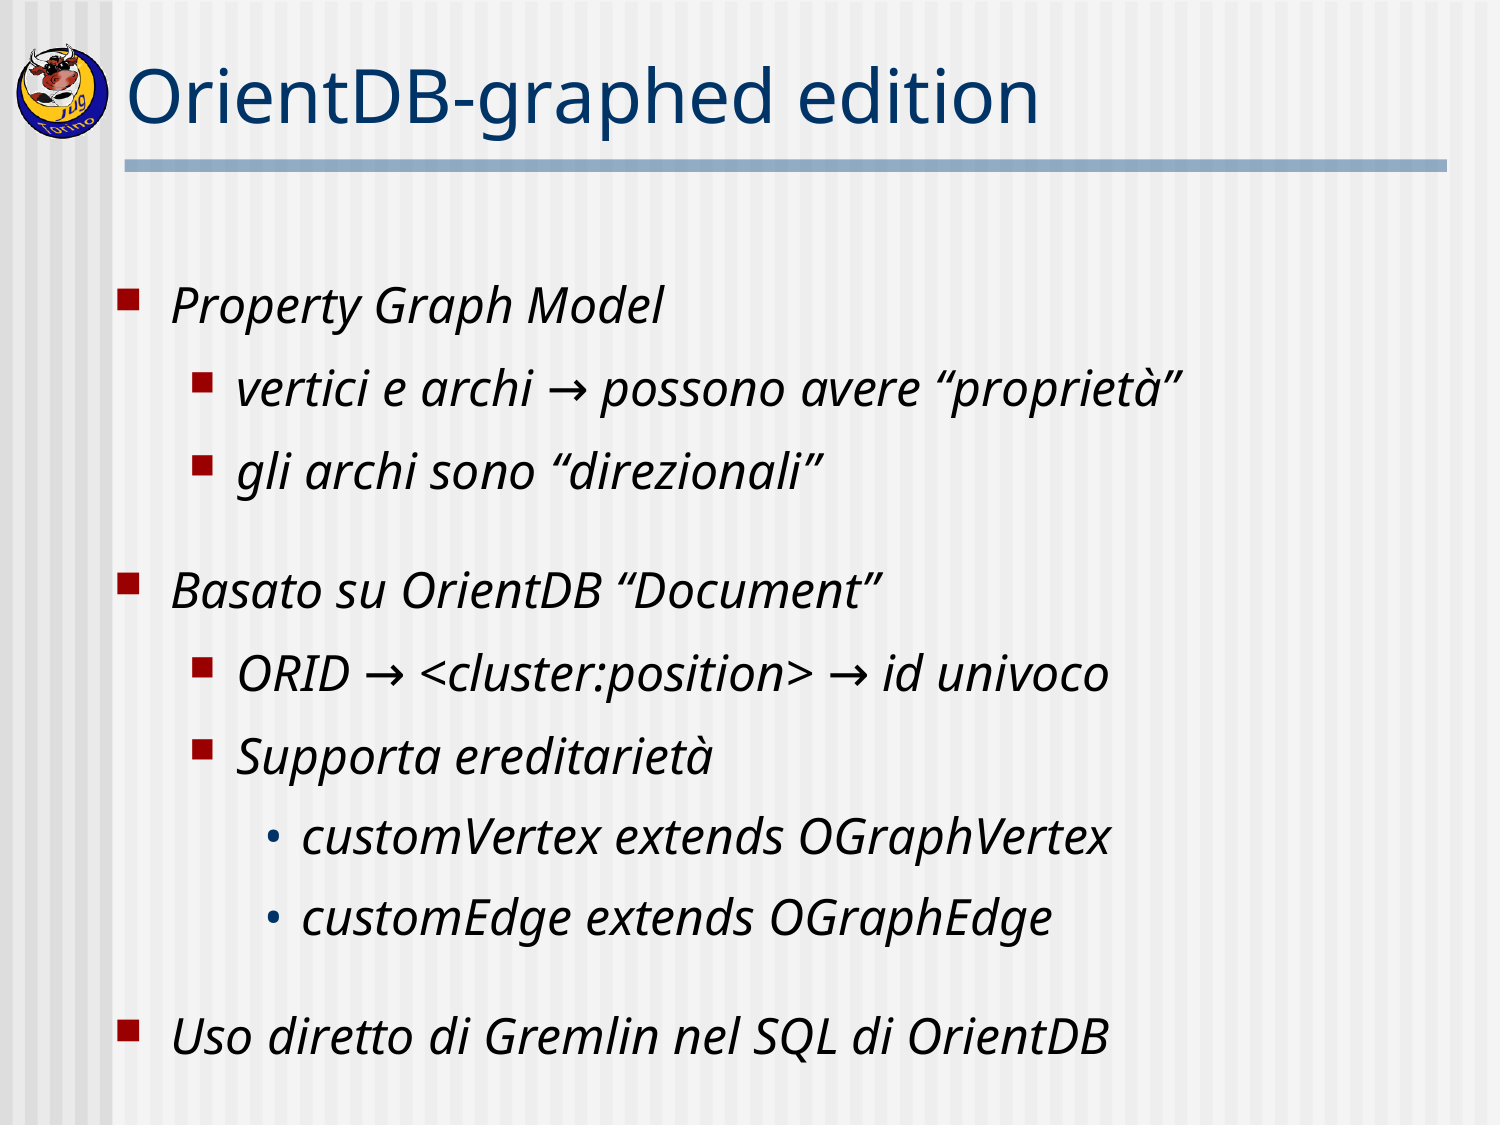

# OrientDB-graphed edition
Property Graph Model
vertici e archi → possono avere “proprietà”
gli archi sono “direzionali”
Basato su OrientDB “Document”
ORID → <cluster:position> → id univoco
Supporta ereditarietà
customVertex extends OGraphVertex
customEdge extends OGraphEdge
Uso diretto di Gremlin nel SQL di OrientDB